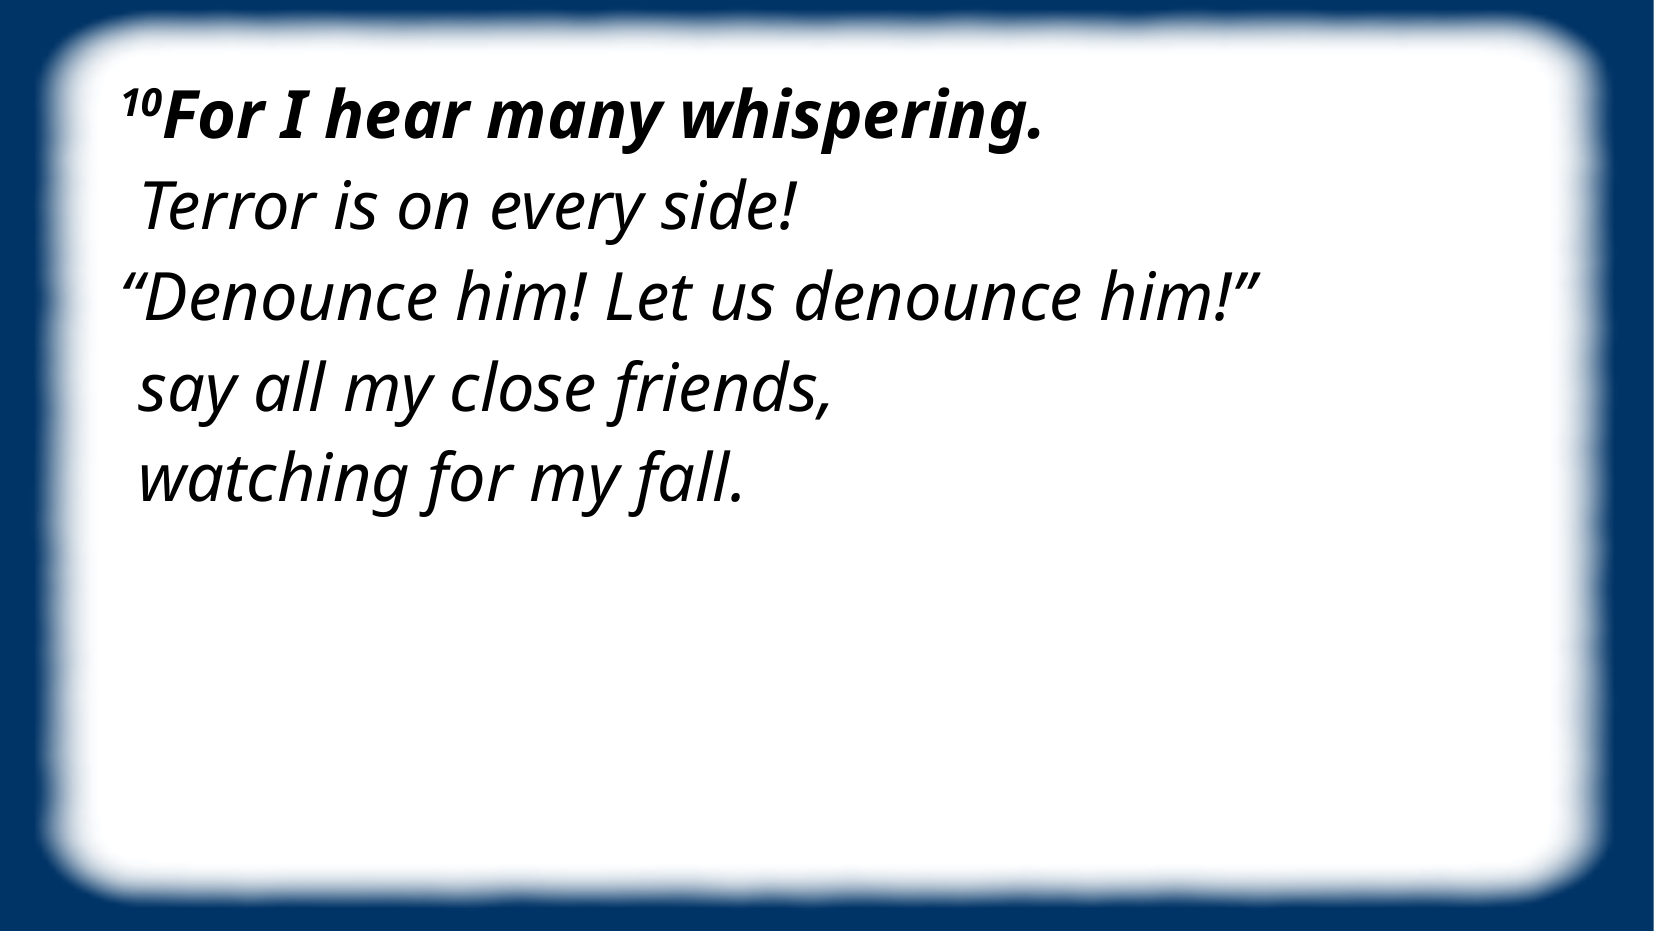

10For I hear many whispering.
Terror is on every side!
“Denounce him! Let us denounce him!”
say all my close friends,
watching for my fall.